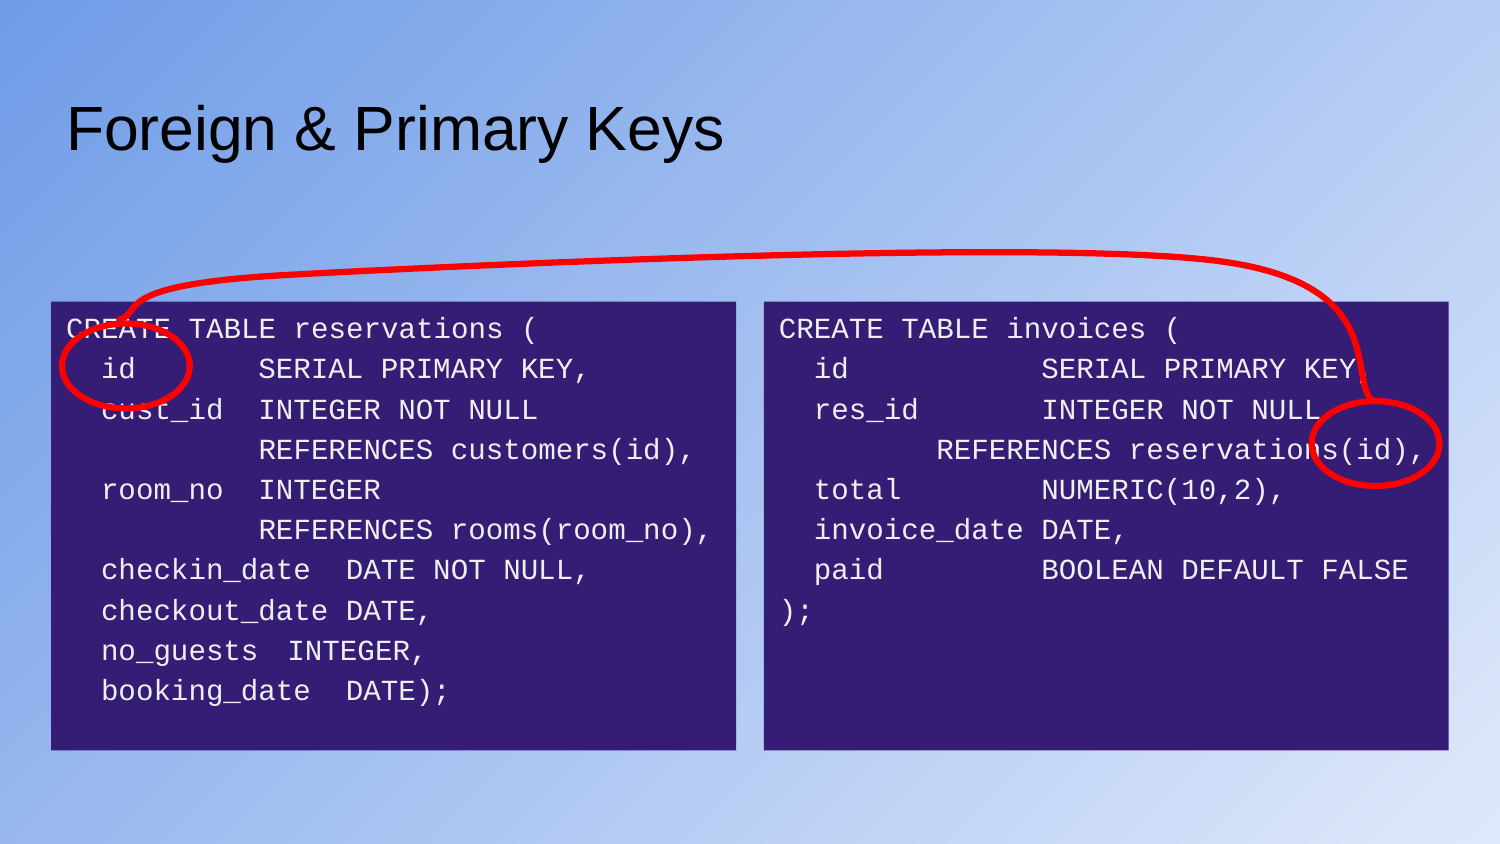

# Foreign & Primary Keys
CREATE TABLE reservations (
 id SERIAL PRIMARY KEY,
 cust_id INTEGER NOT NULL
 REFERENCES customers(id),
 room_no INTEGER
 REFERENCES rooms(room_no),
 checkin_date DATE NOT NULL,
 checkout_date DATE,
 no_guests 	INTEGER,
 booking_date DATE);
CREATE TABLE invoices (
 id SERIAL PRIMARY KEY,
 res_id INTEGER NOT NULL
 REFERENCES reservations(id),
 total NUMERIC(10,2),
 invoice_date DATE,
 paid BOOLEAN DEFAULT FALSE
);